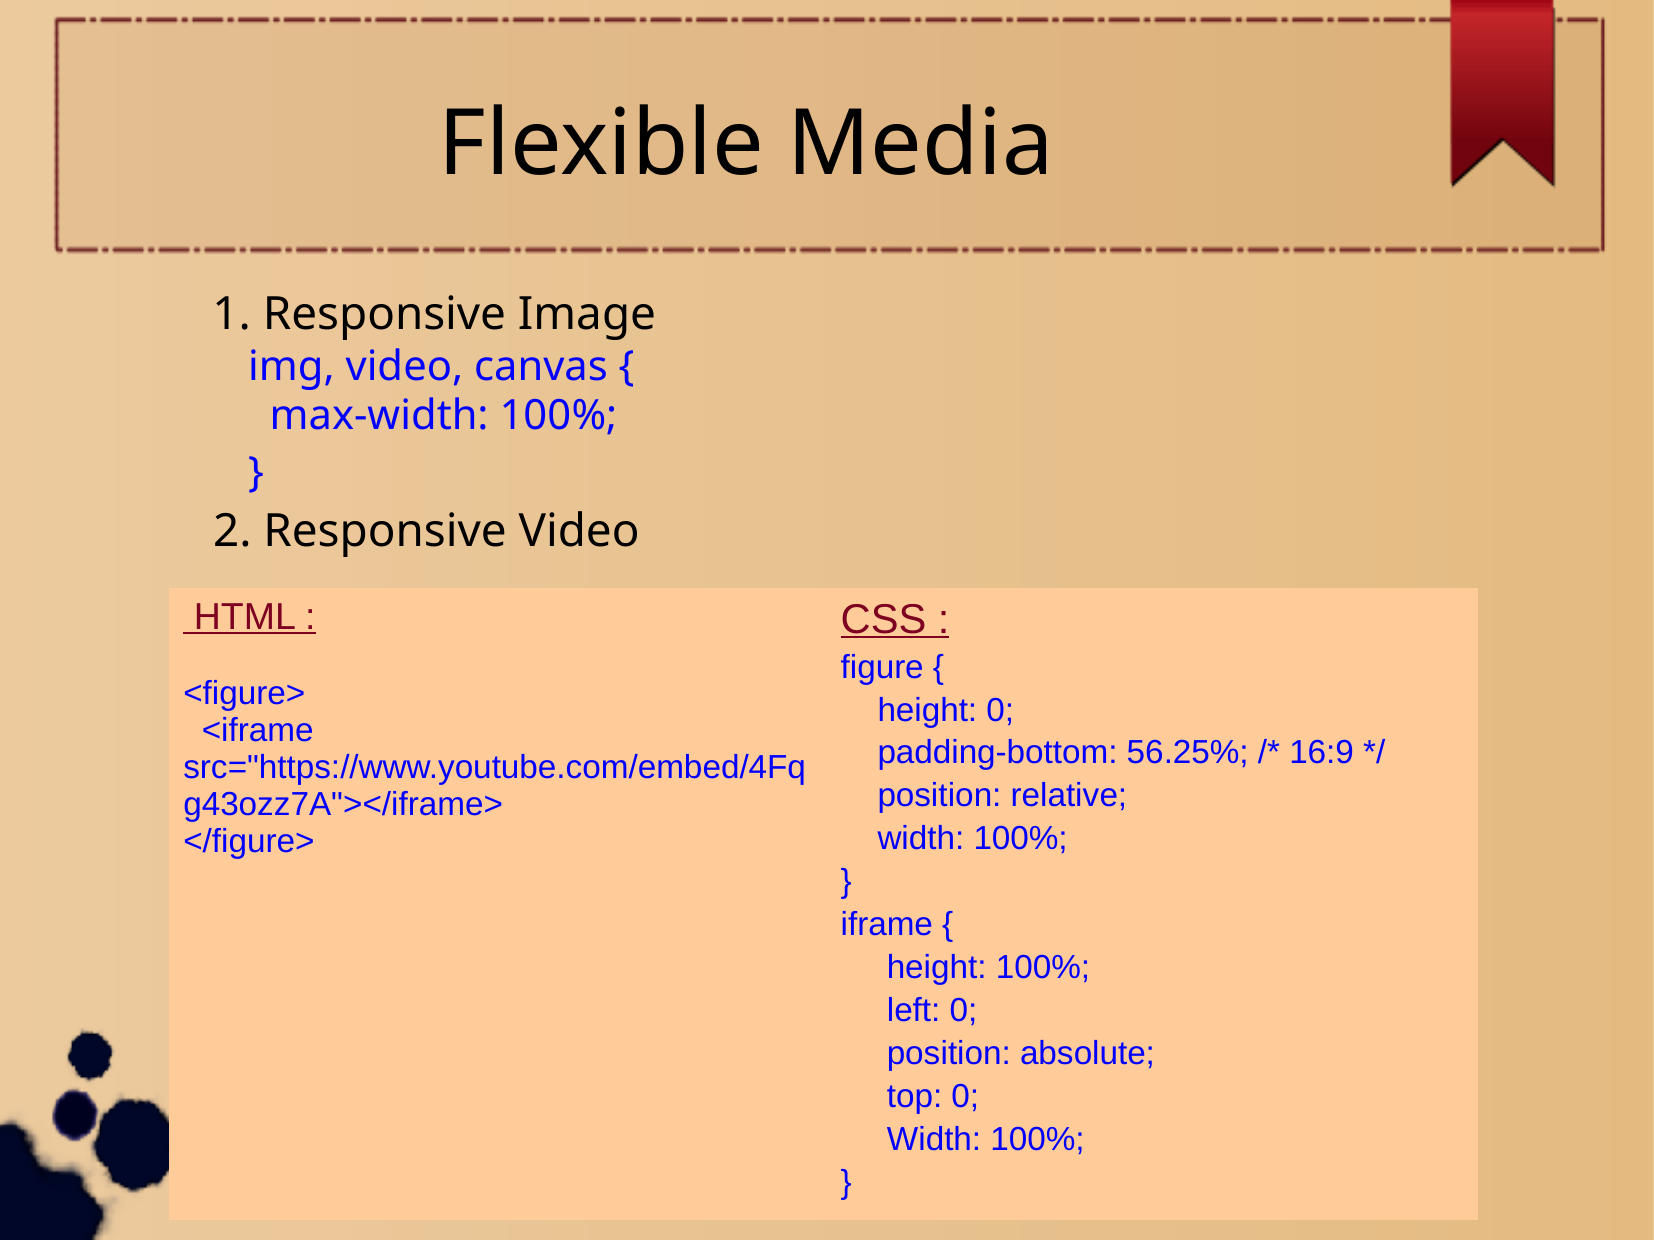

Flexible Media
1. Responsive Image
img, video, canvas {
 max-width: 100%;
}
 2. Responsive Video
| HTML : <figure> <iframe src="https://www.youtube.com/embed/4Fqg43ozz7A"></iframe> </figure> | CSS : figure { height: 0; padding-bottom: 56.25%; /\* 16:9 \*/ position: relative; width: 100%; } iframe { height: 100%; left: 0; position: absolute; top: 0; Width: 100%; } |
| --- | --- |